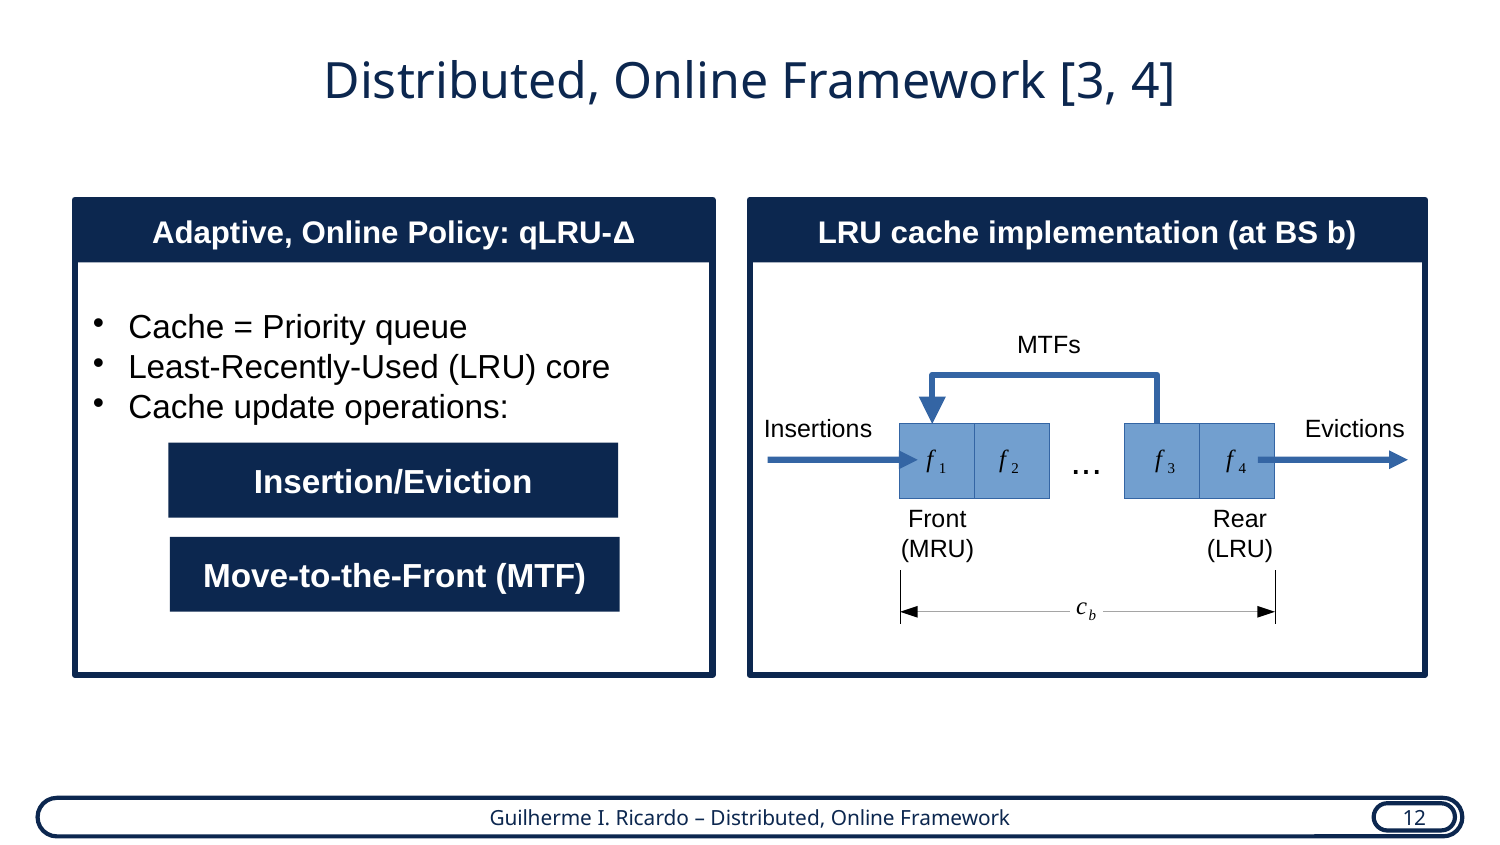

# Distributed, Online Framework [3, 4]
Cache = Priority queue
Least-Recently-Used (LRU) core
Cache update operations:
Adaptive, Online Policy: qLRU-Δ
LRU cache implementation (at BS b)
...
Front
(MRU)
Rear
(LRU)
MTFs
Insertions
Evictions
Insertion/Eviction
Move-to-the-Front (MTF)
Guilherme I. Ricardo – Distributed, Online Framework
12